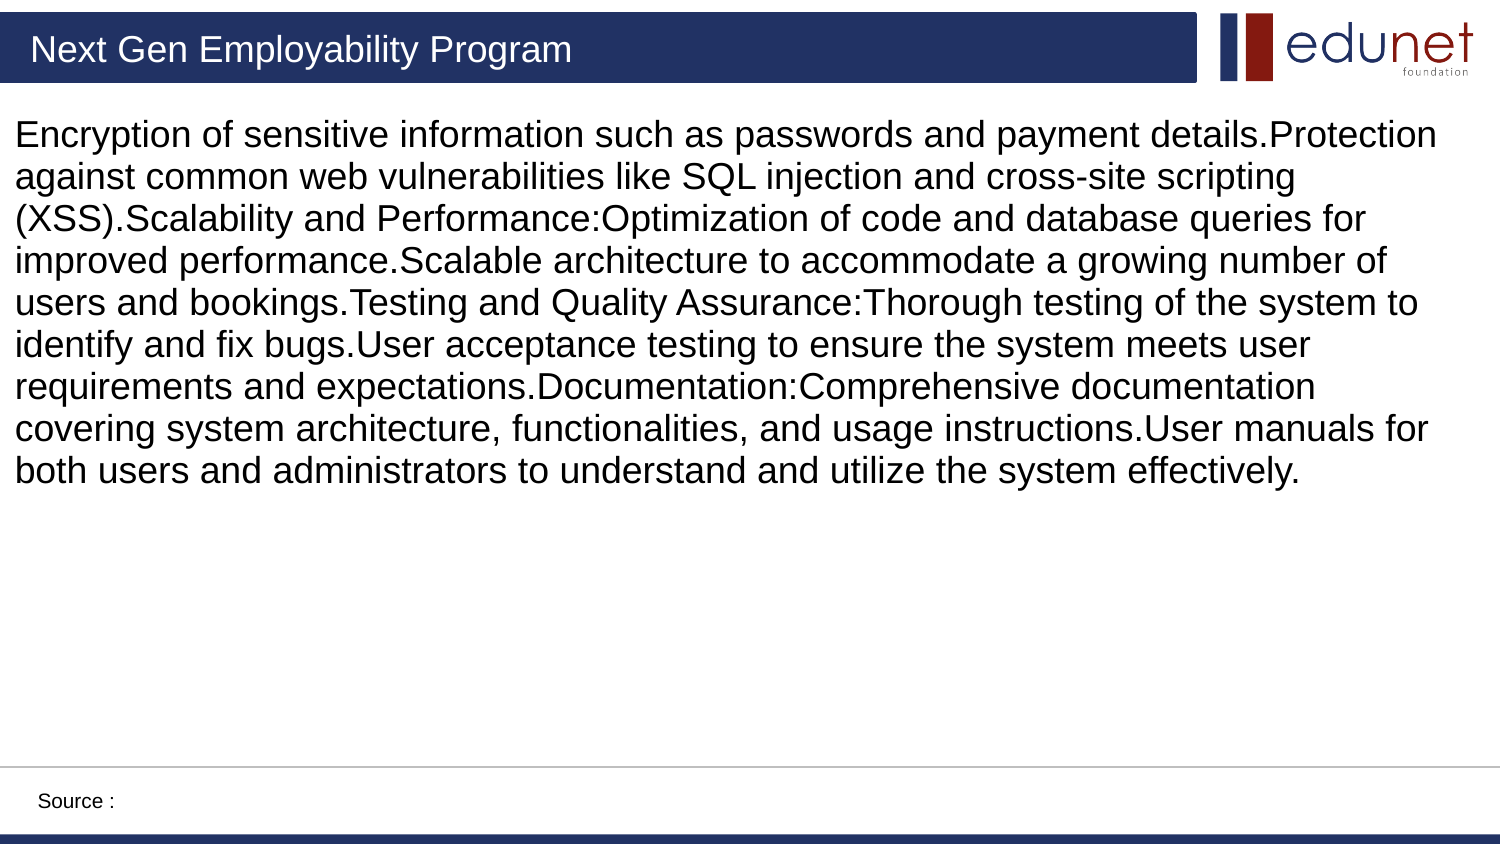

Encryption of sensitive information such as passwords and payment details.Protection against common web vulnerabilities like SQL injection and cross-site scripting (XSS).Scalability and Performance:Optimization of code and database queries for improved performance.Scalable architecture to accommodate a growing number of users and bookings.Testing and Quality Assurance:Thorough testing of the system to identify and fix bugs.User acceptance testing to ensure the system meets user requirements and expectations.Documentation:Comprehensive documentation covering system architecture, functionalities, and usage instructions.User manuals for both users and administrators to understand and utilize the system effectively.
Source :